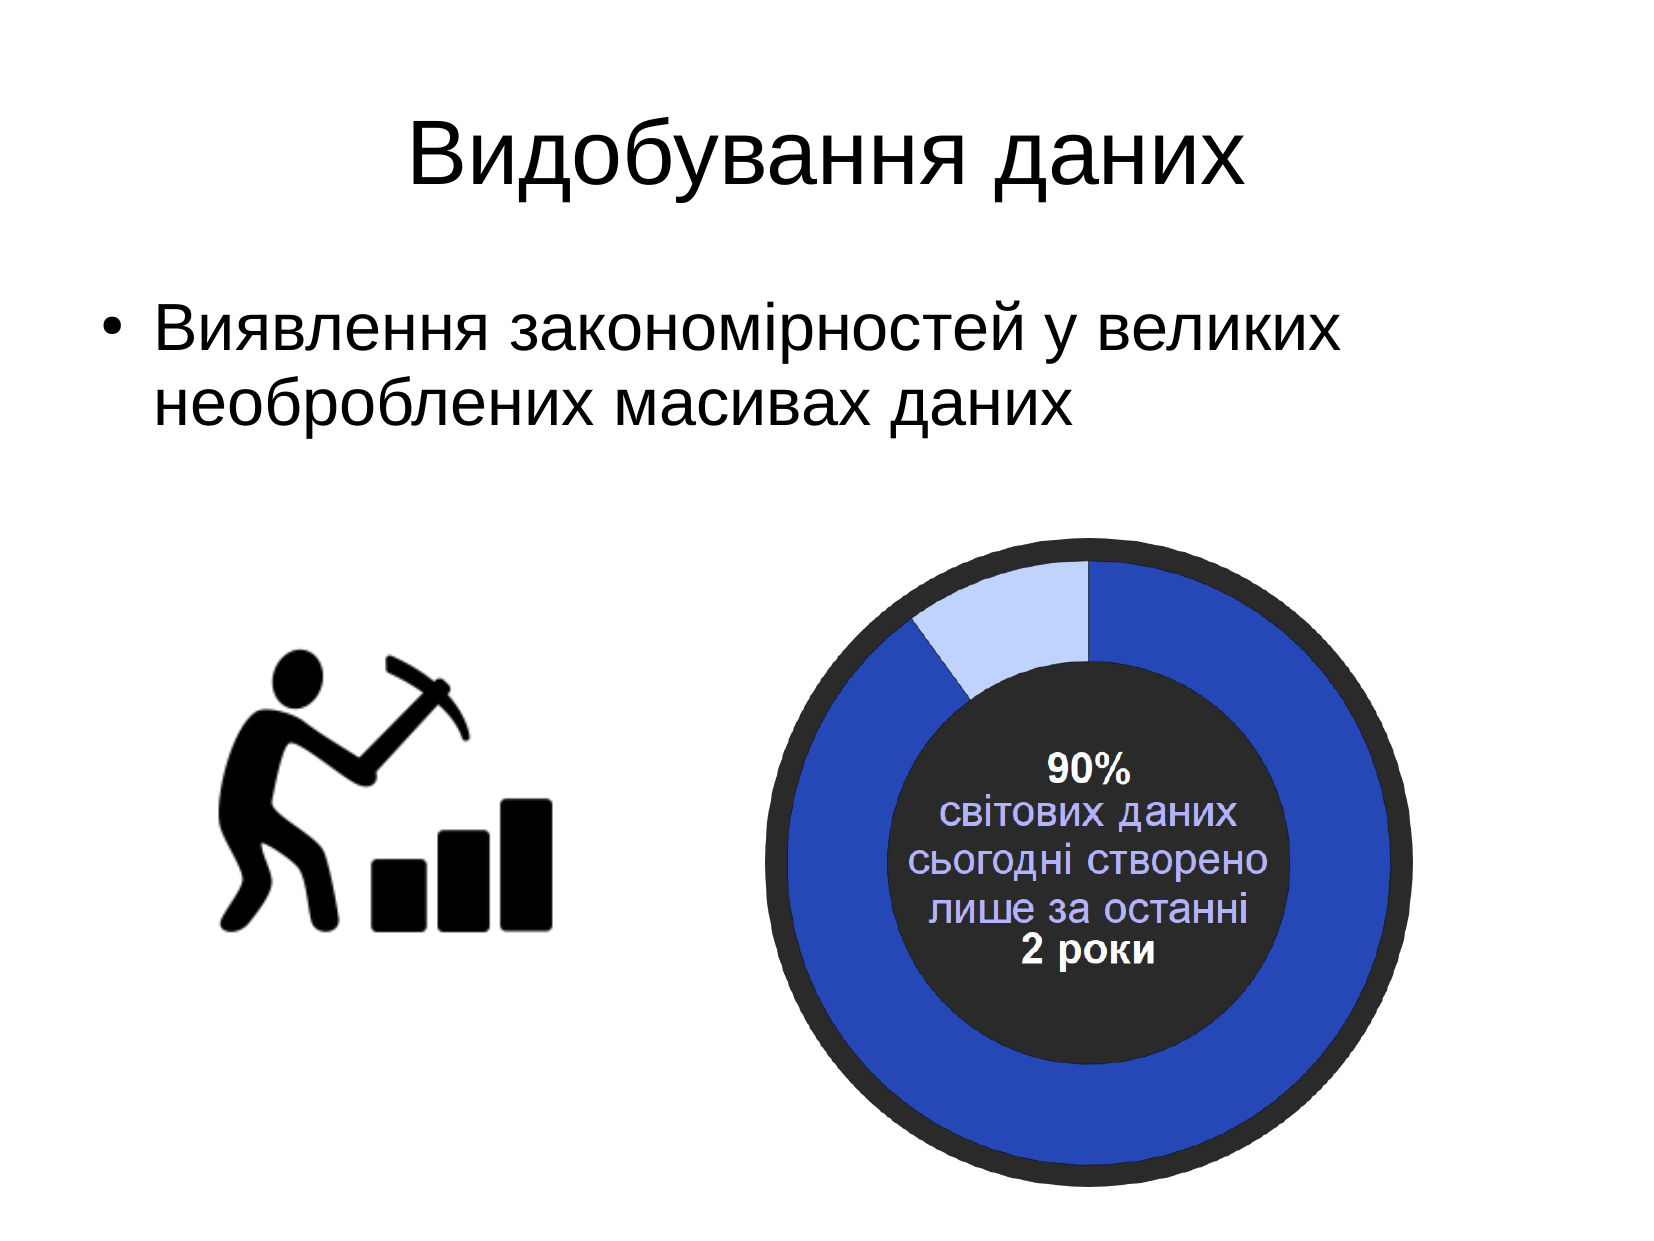

# Видобування даних
Виявлення закономірностей у великих необроблених масивах даних